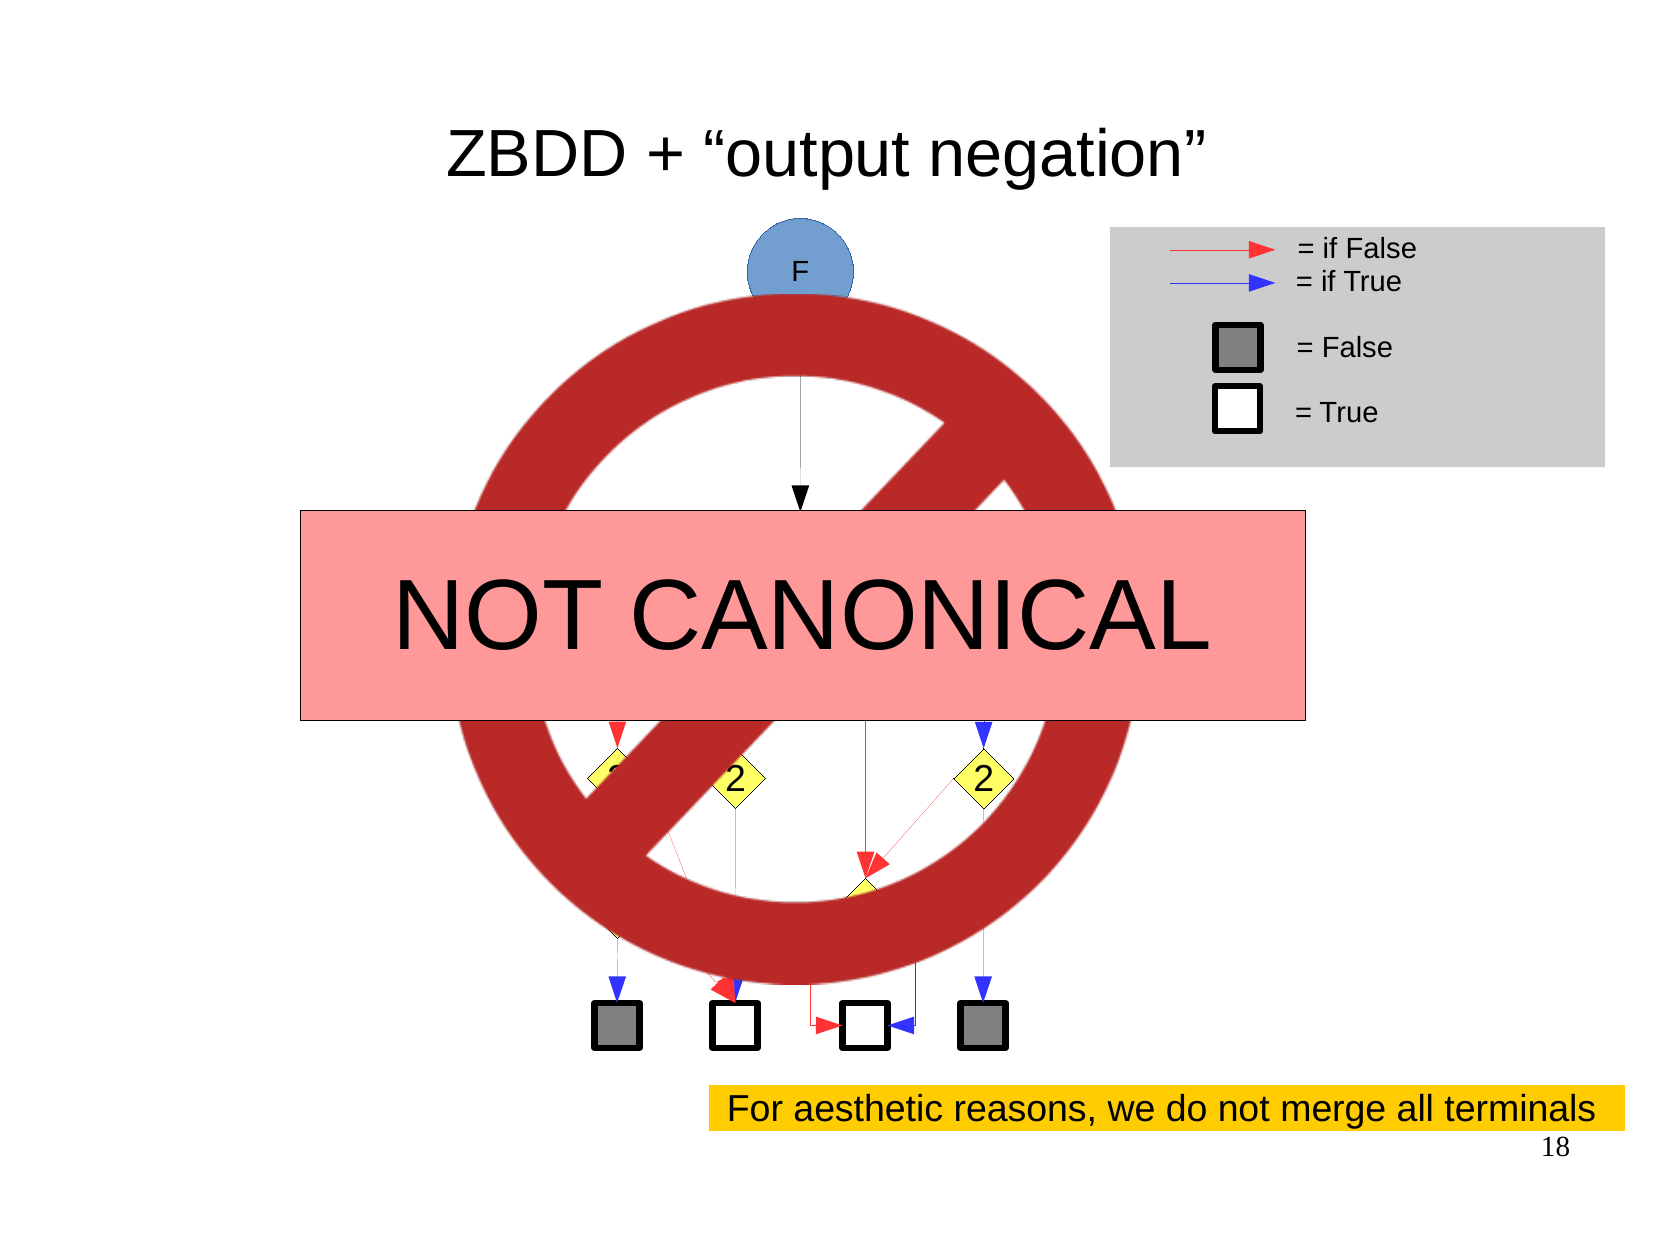

# ZBDD + “output negation”
F
= if False
= if True
= False
= True
NOT CANONICAL
0
1
1
2
2
2
3
3
For aesthetic reasons, we do not merge all terminals
18